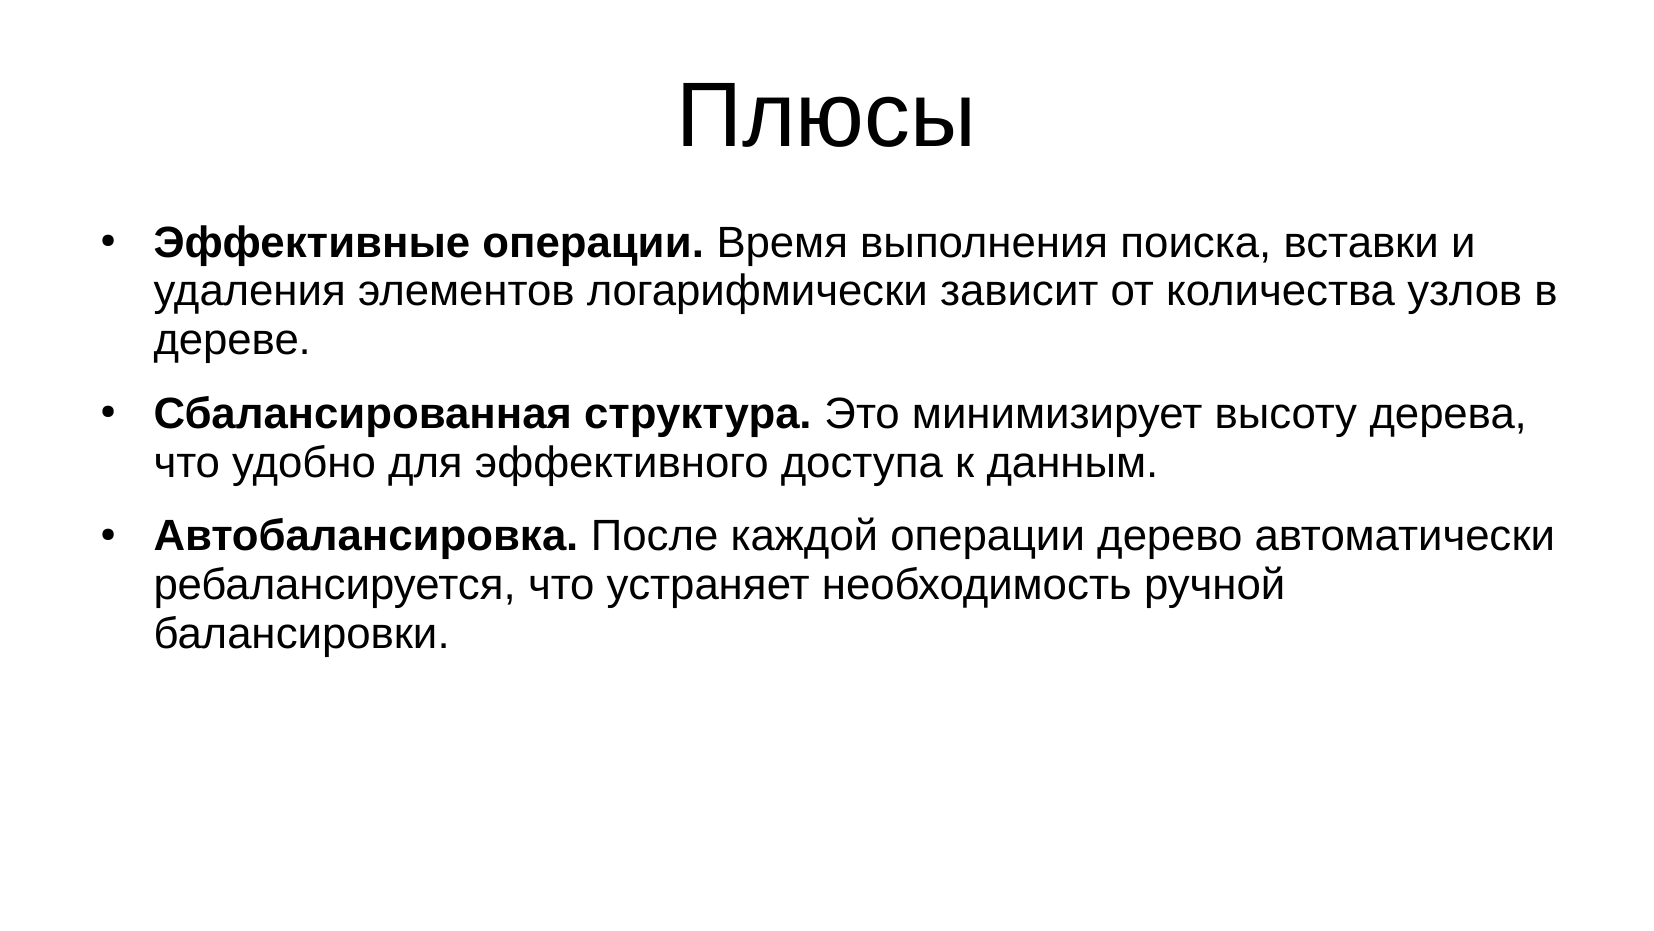

# Плюсы
Эффективные операции. Время выполнения поиска, вставки и удаления элементов логарифмически зависит от количества узлов в дереве.
Сбалансированная структура. Это минимизирует высоту дерева, что удобно для эффективного доступа к данным.
Автобалансировка. После каждой операции дерево автоматически ребалансируется, что устраняет необходимость ручной балансировки.